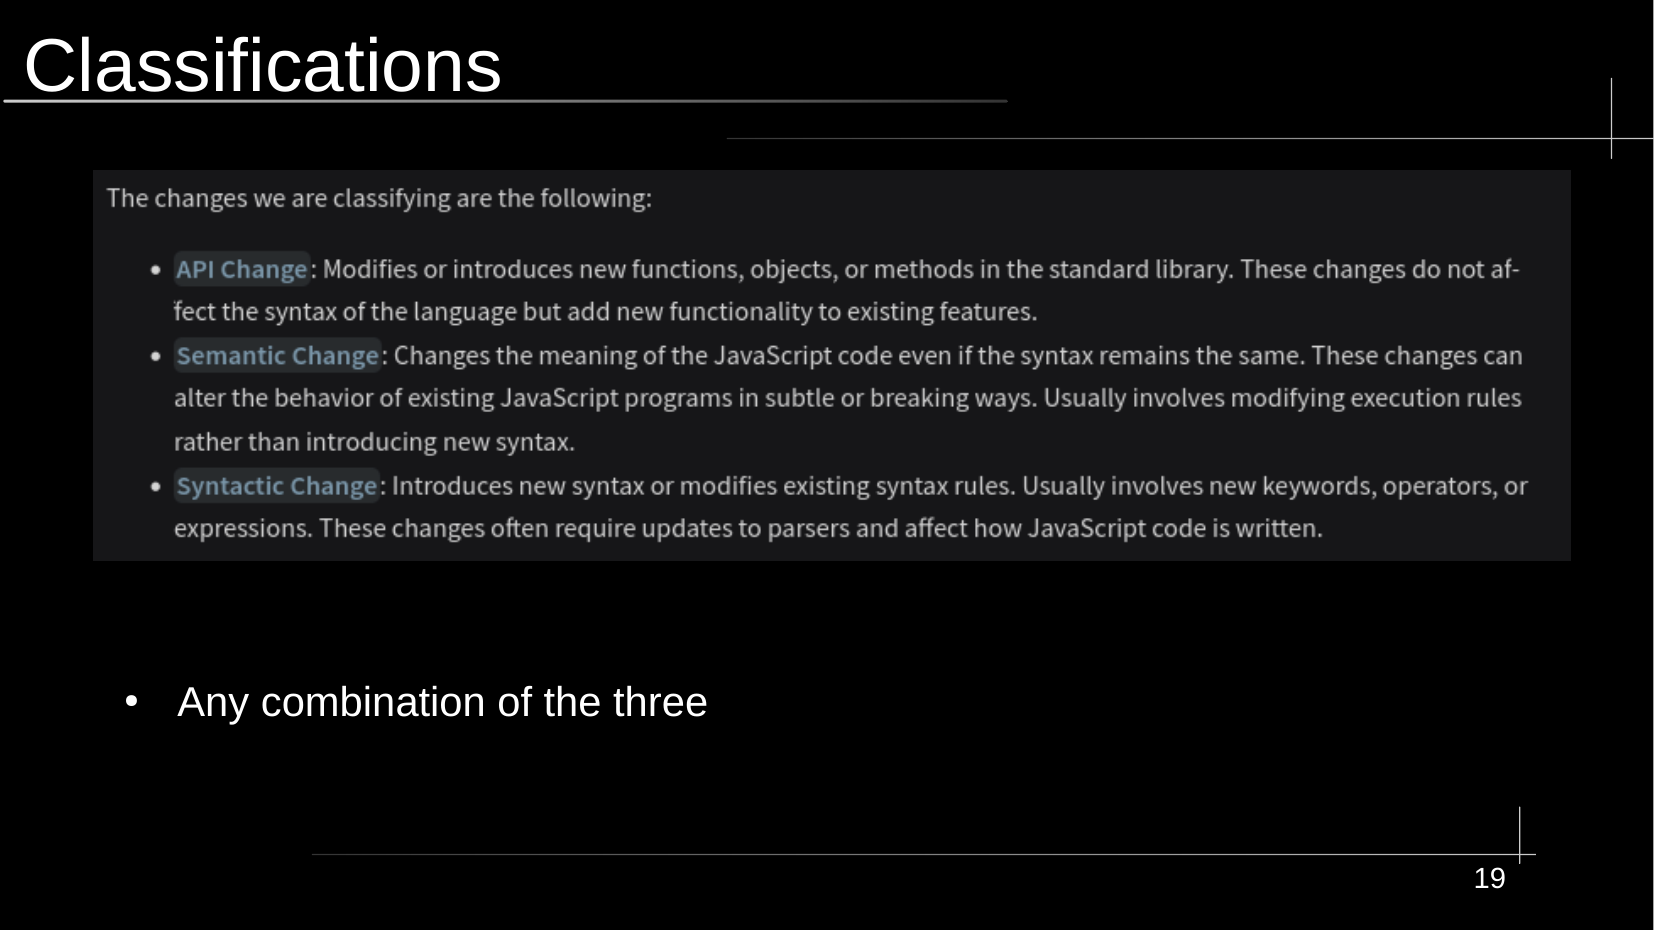

# Classifications
Any combination of the three
19